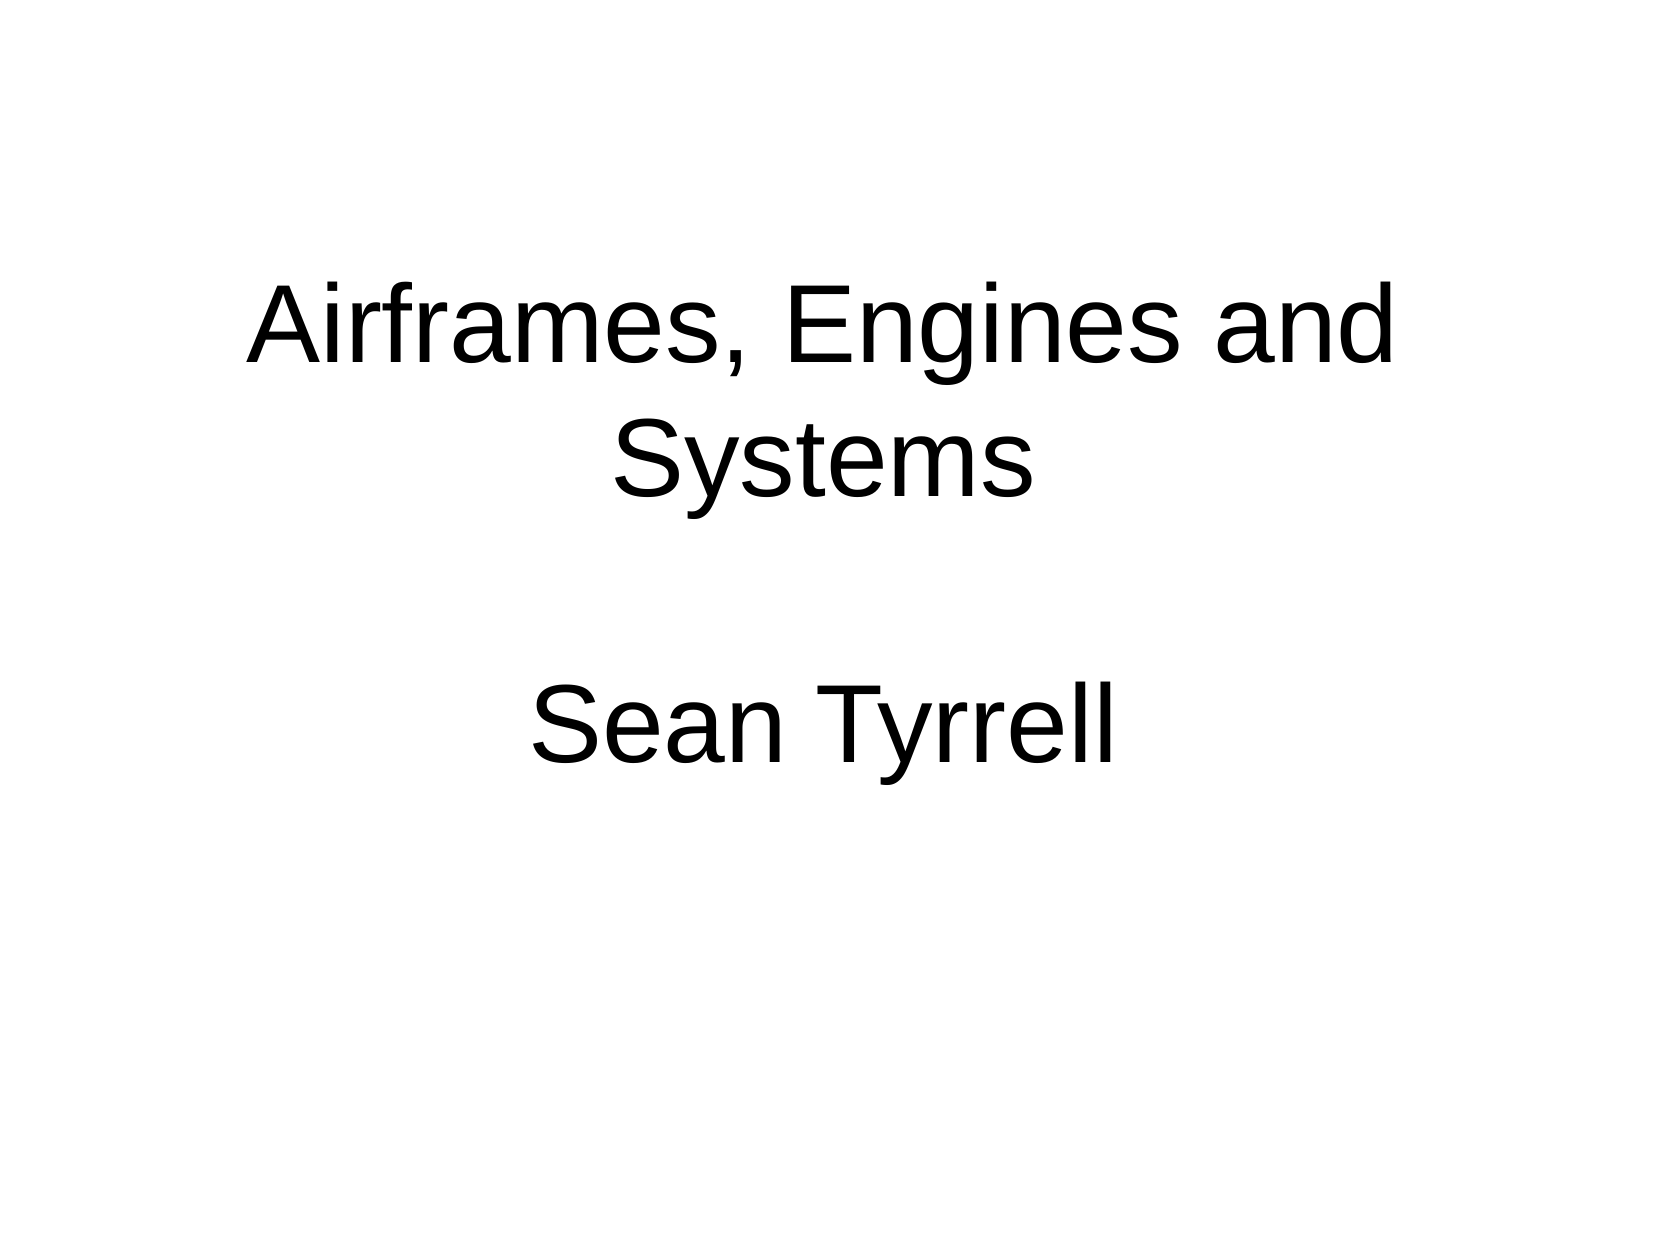

# Airframes, Engines and Systems Sean Tyrrell